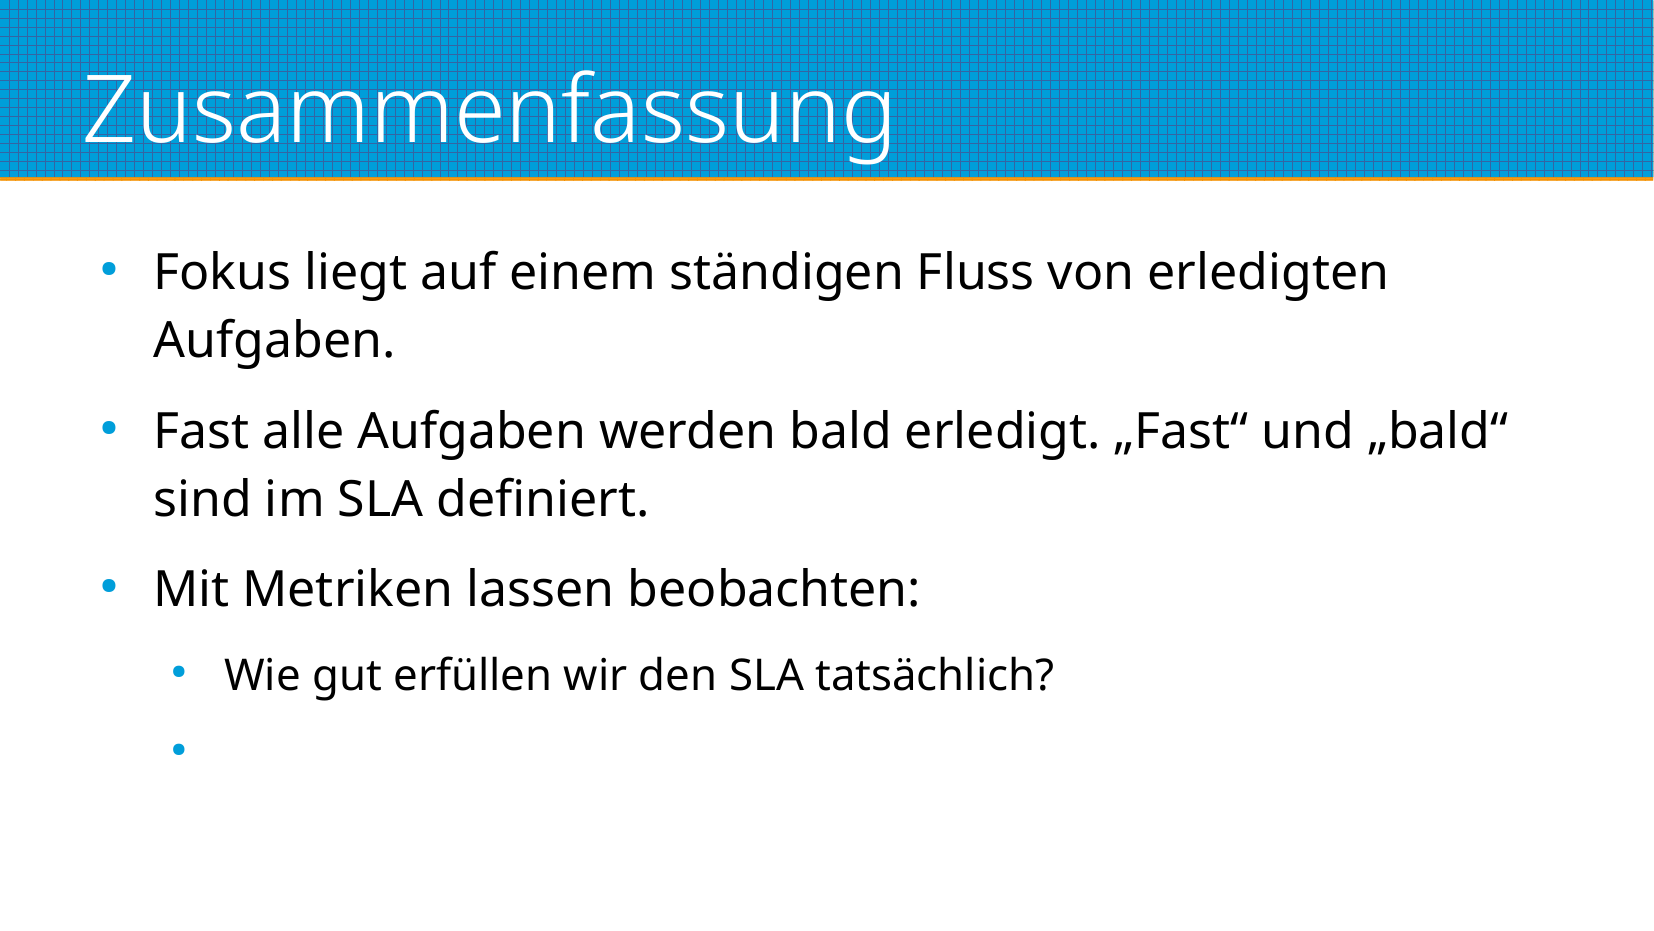

# Zusammenfassung
Fokus liegt auf einem ständigen Fluss von erledigten Aufgaben.
Fast alle Aufgaben werden bald erledigt. „Fast“ und „bald“ sind im SLA definiert.
Mit Metriken lassen beobachten:
Wie gut erfüllen wir den SLA tatsächlich?